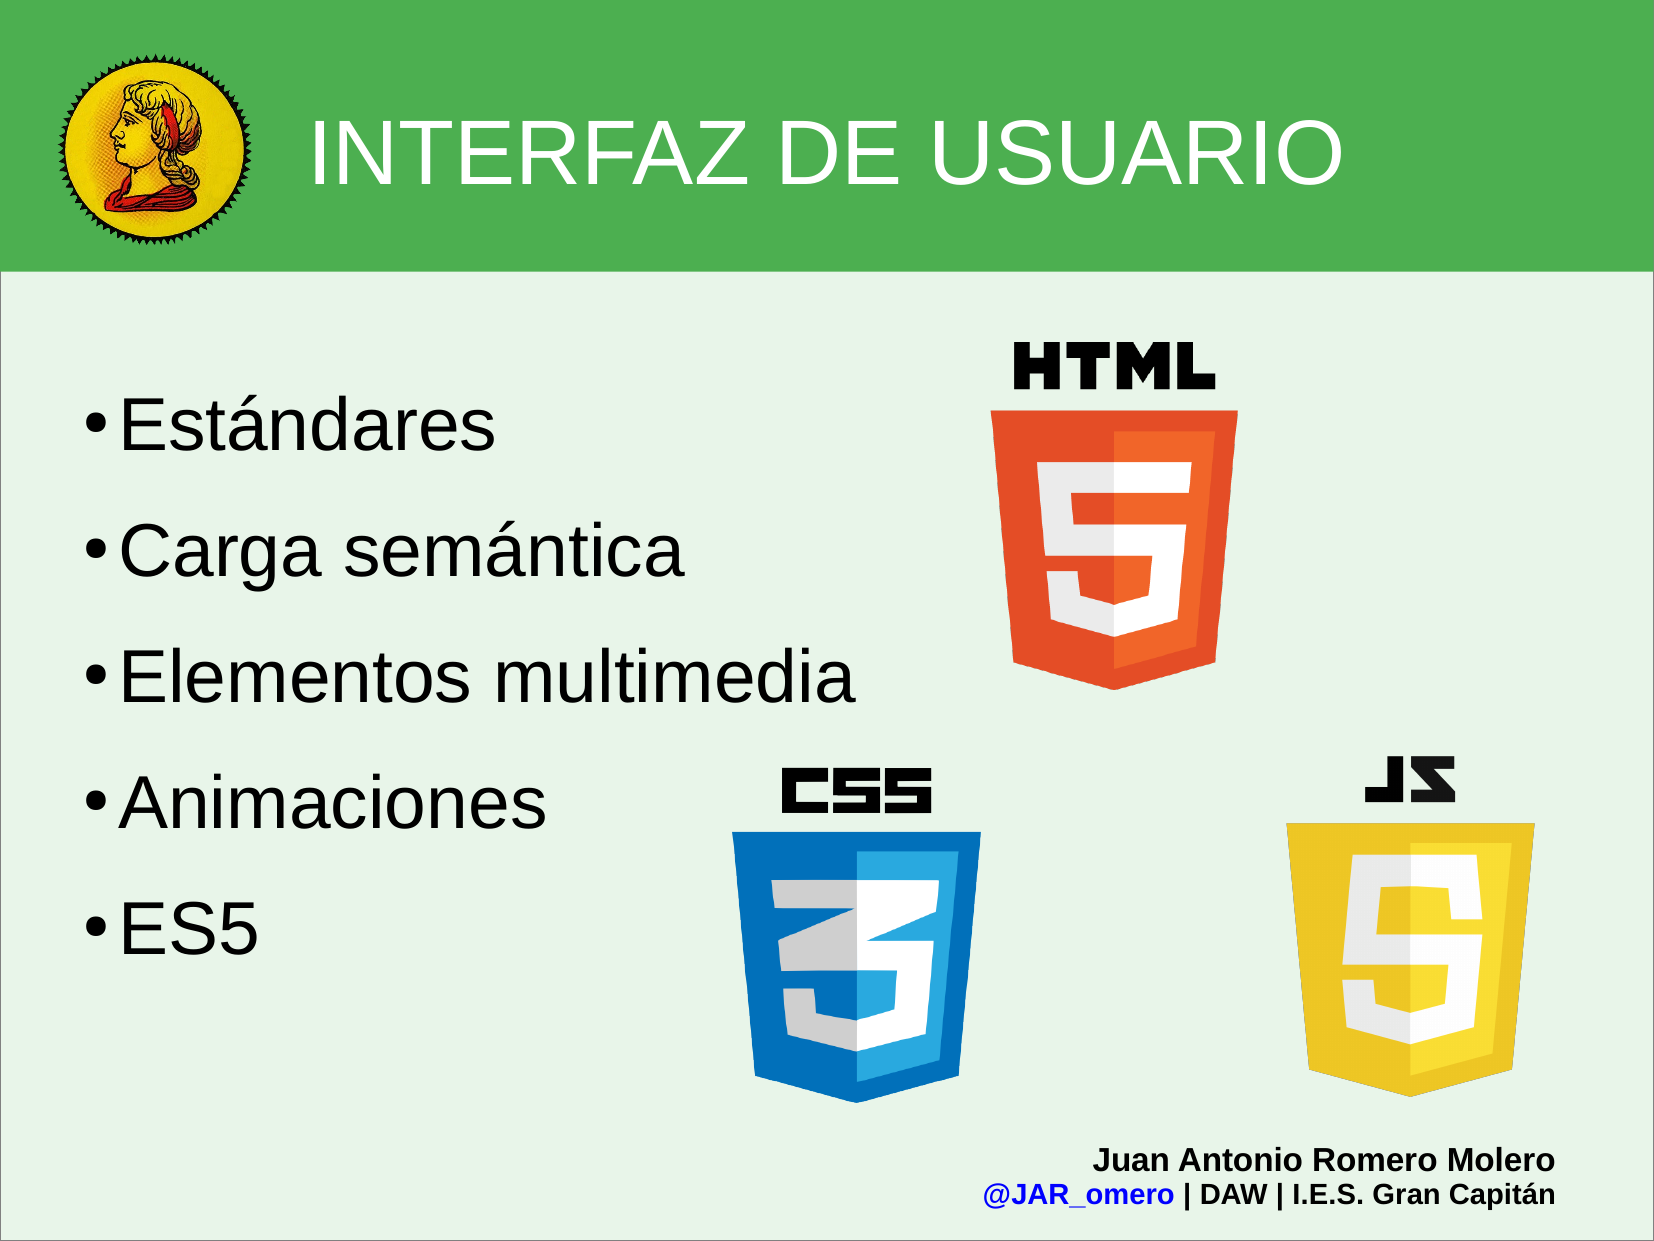

# INTERFAZ DE USUARIO
Estándares
Carga semántica
Elementos multimedia
Animaciones
ES5
Juan Antonio Romero Molero
@JAR_omero | DAW | I.E.S. Gran Capitán